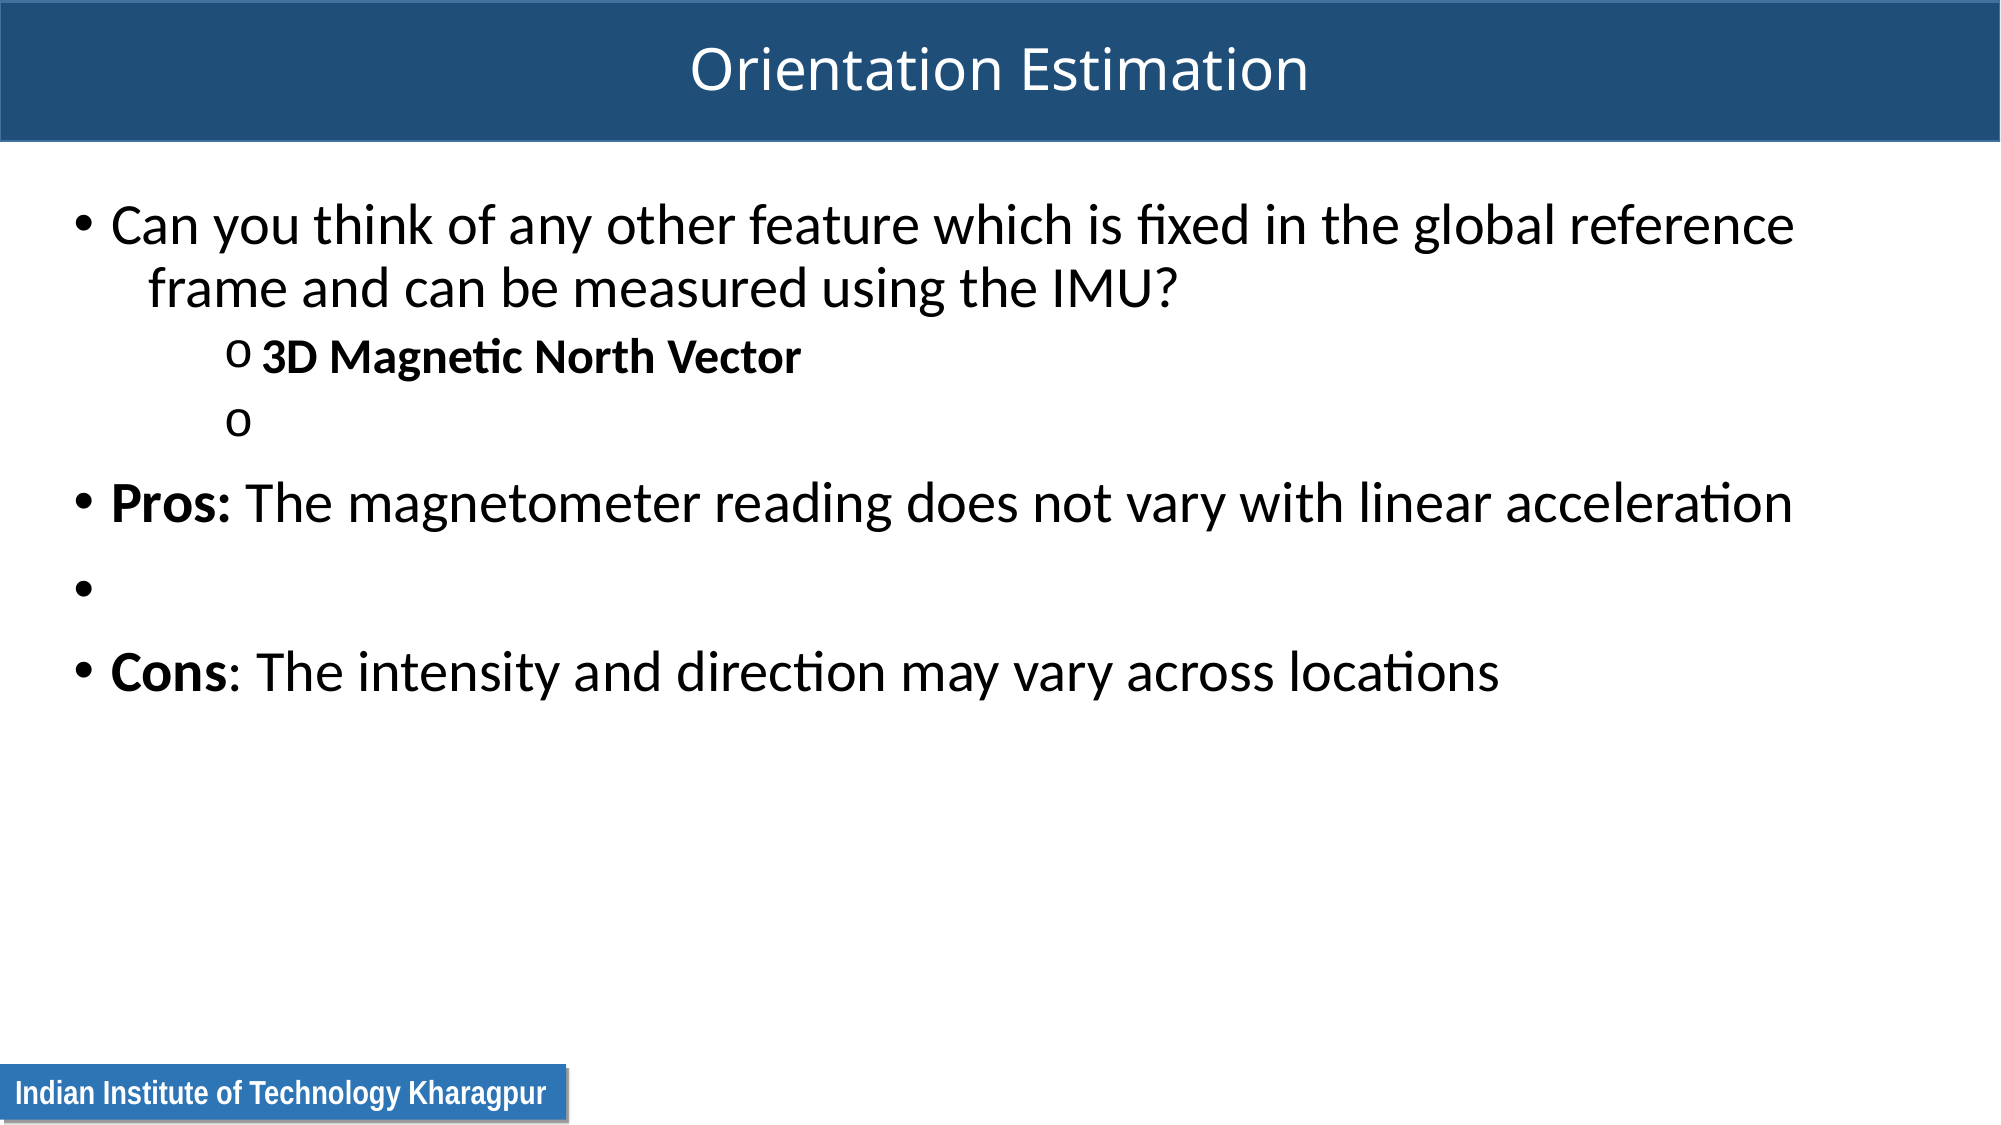

Orientation Estimation
# Can you think of any other feature which is fixed in the global reference frame and can be measured using the IMU?
3D Magnetic North Vector
Pros: The magnetometer reading does not vary with linear acceleration
Cons: The intensity and direction may vary across locations